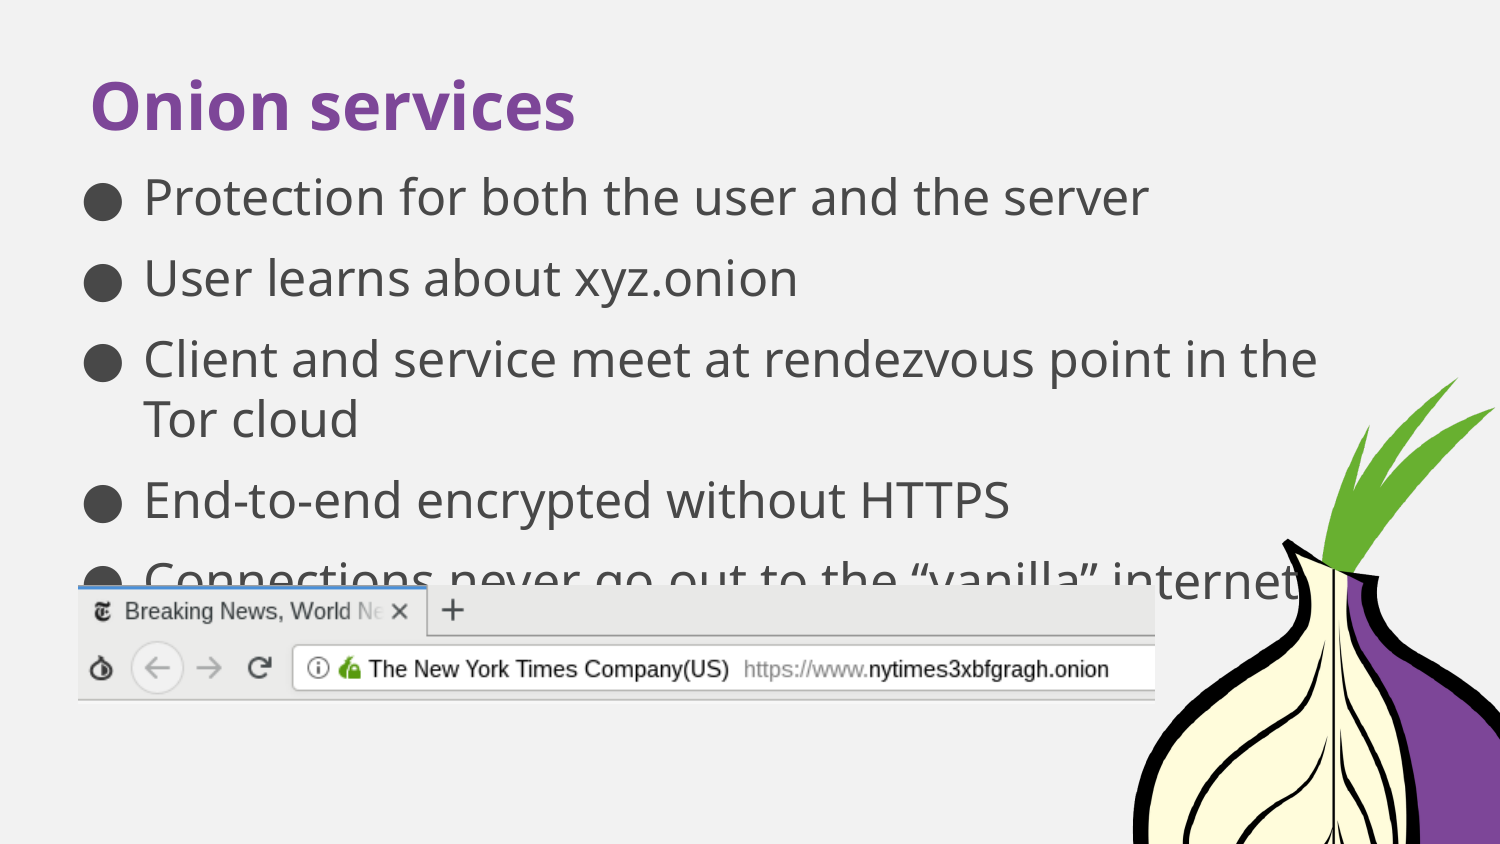

Onion services
Protection for both the user and the server
User learns about xyz.onion
Client and service meet at rendezvous point in the Tor cloud
End-to-end encrypted without HTTPS
Connections never go out to the “vanilla” internet